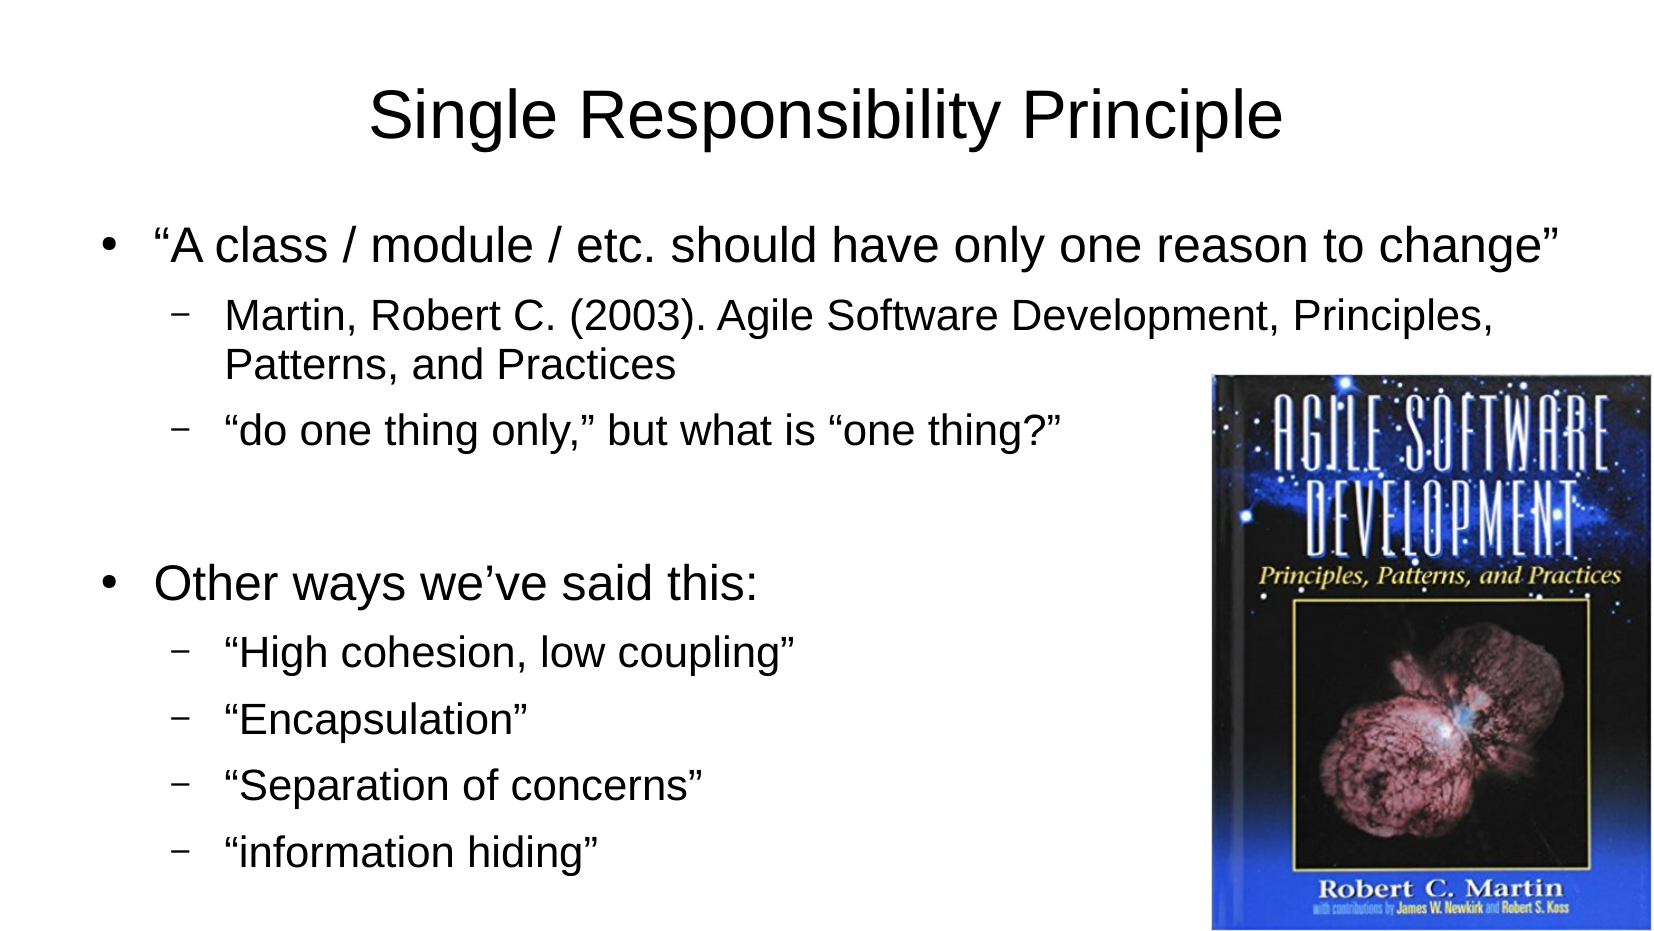

# Single Responsibility Principle
“A class / module / etc. should have only one reason to change”
Martin, Robert C. (2003). Agile Software Development, Principles, Patterns, and Practices
“do one thing only,” but what is “one thing?”
Other ways we’ve said this:
“High cohesion, low coupling”
“Encapsulation”
“Separation of concerns”
“information hiding”